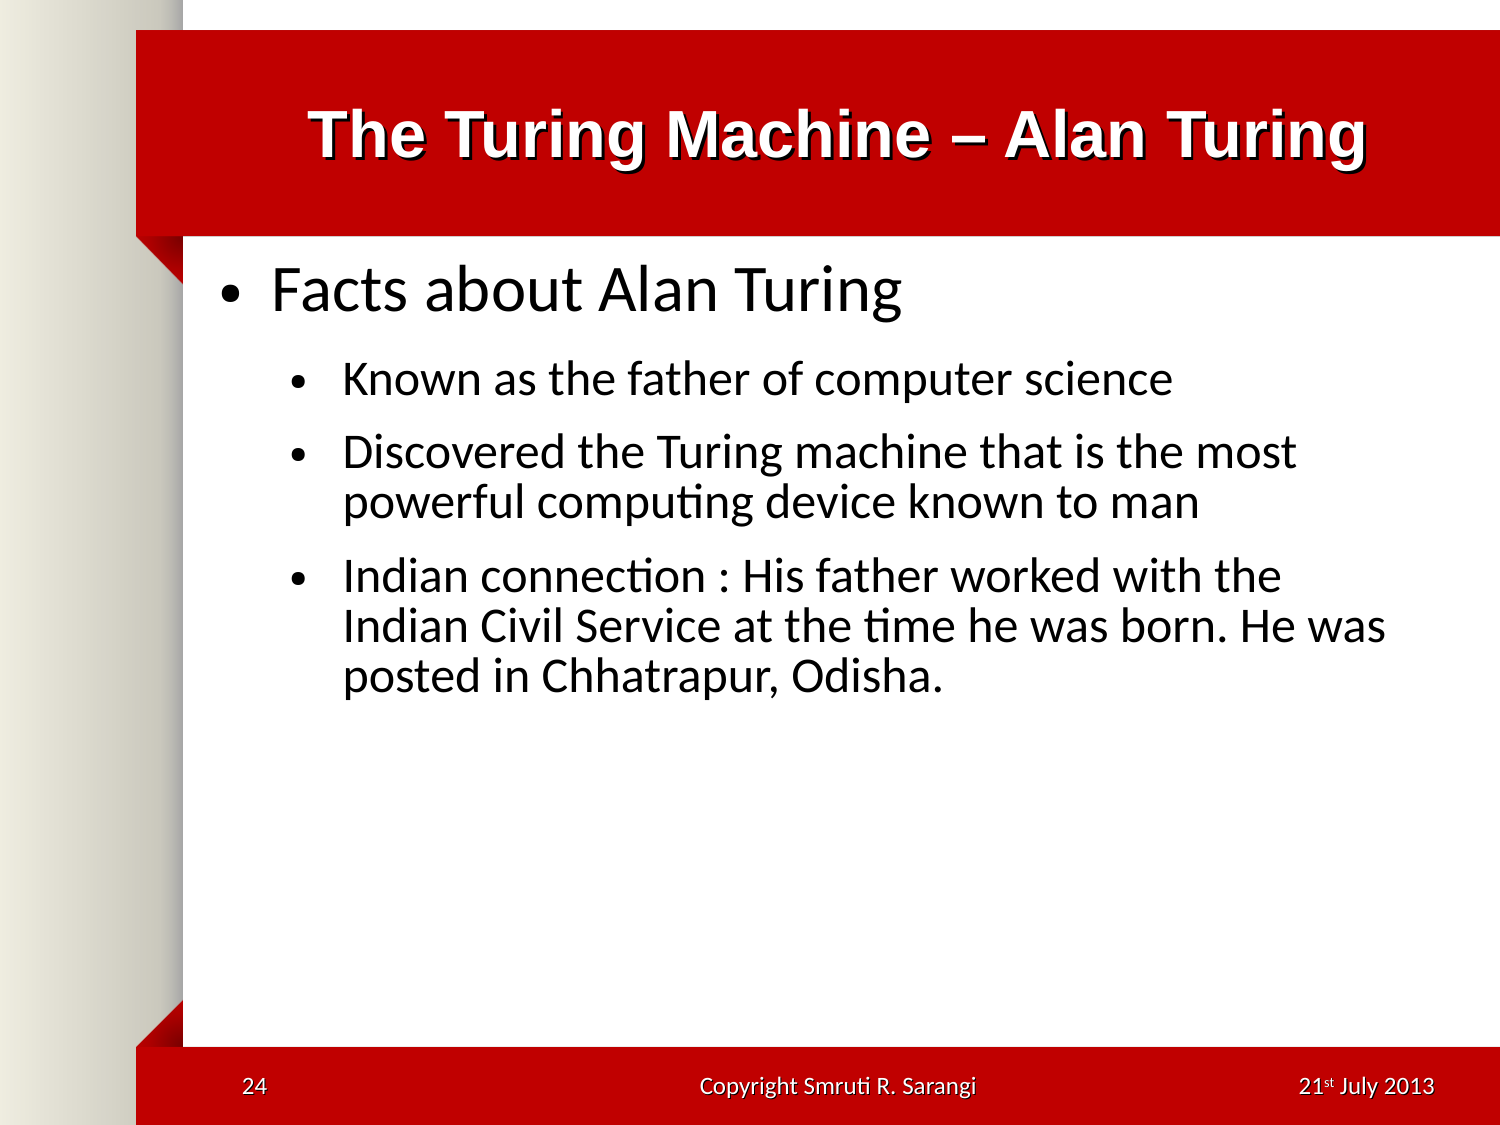

# The Turing Machine – Alan Turing
Facts about Alan Turing
Known as the father of computer science
Discovered the Turing machine that is the most powerful computing device known to man
Indian connection : His father worked with the Indian Civil Service at the time he was born. He was posted in Chhatrapur, Odisha.
24
Your date here